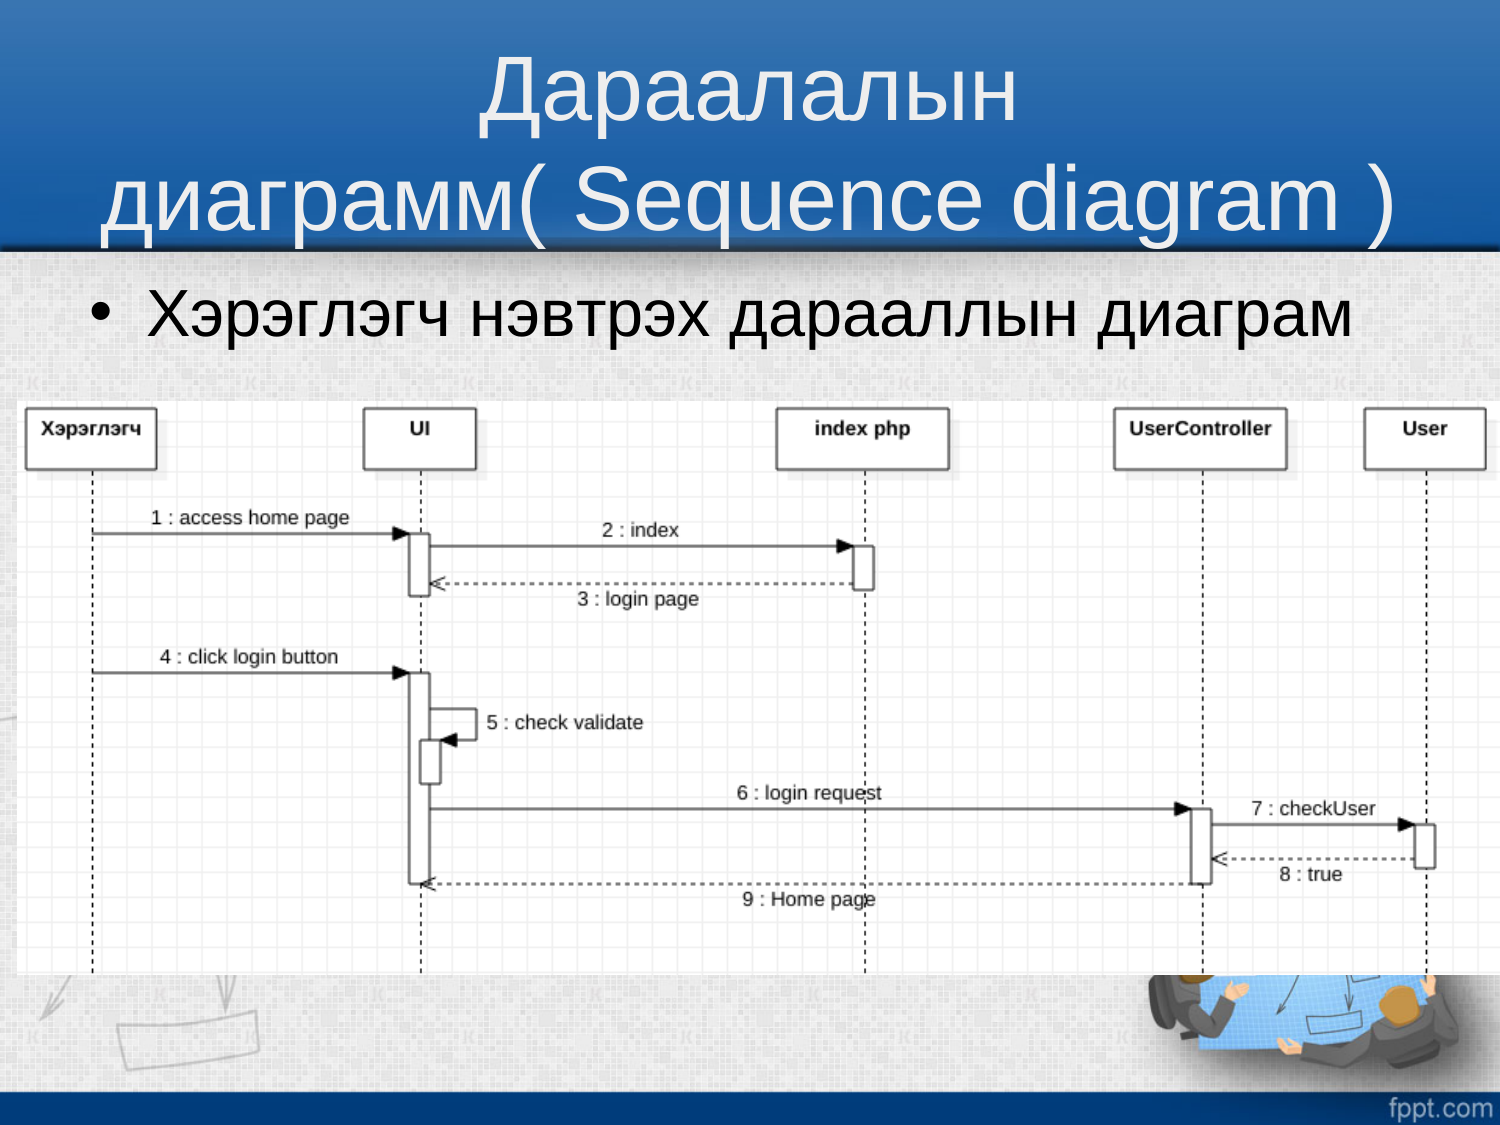

# Дараалалын диаграмм( Sequence diagram )
Хэрэглэгч нэвтрэх дарааллын диаграм